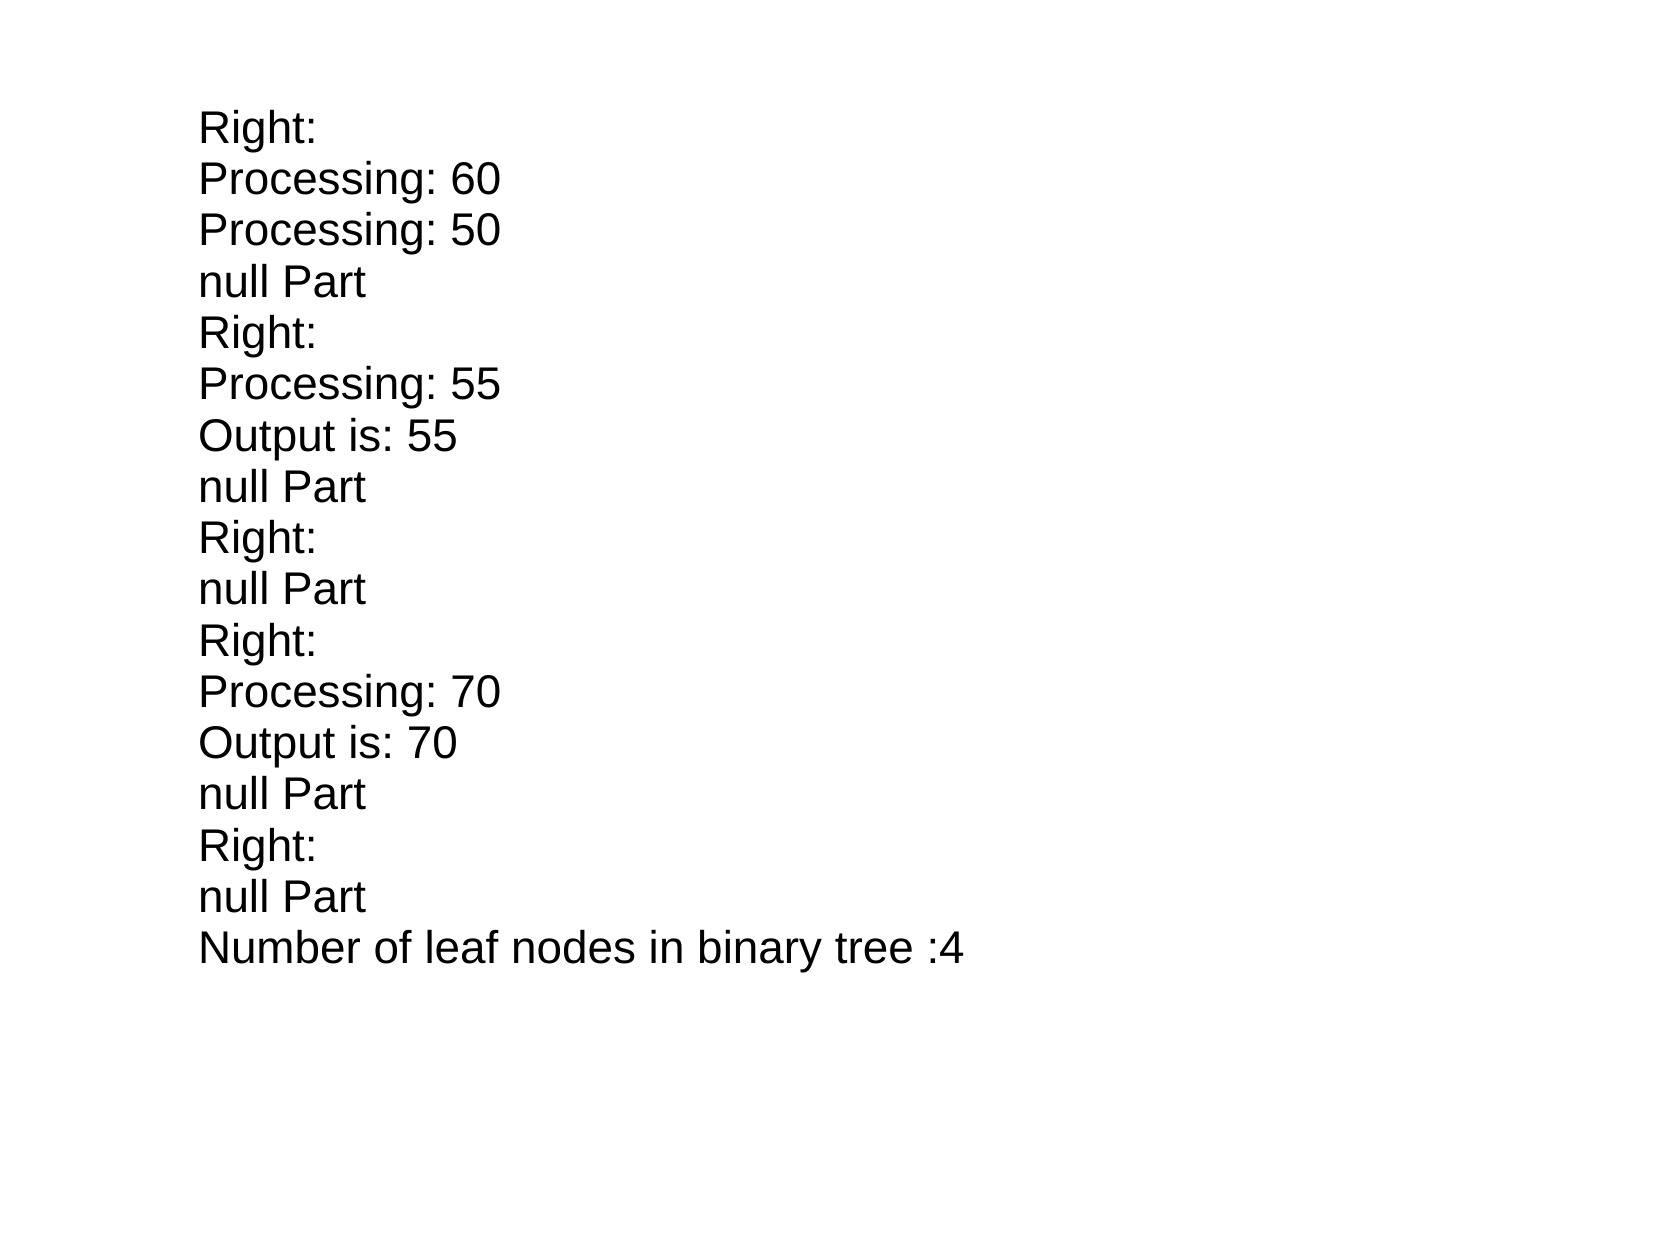

Right:
Processing: 60
Processing: 50
null Part
Right:
Processing: 55
Output is: 55
null Part
Right:
null Part
Right:
Processing: 70
Output is: 70
null Part
Right:
null Part
Number of leaf nodes in binary tree :4